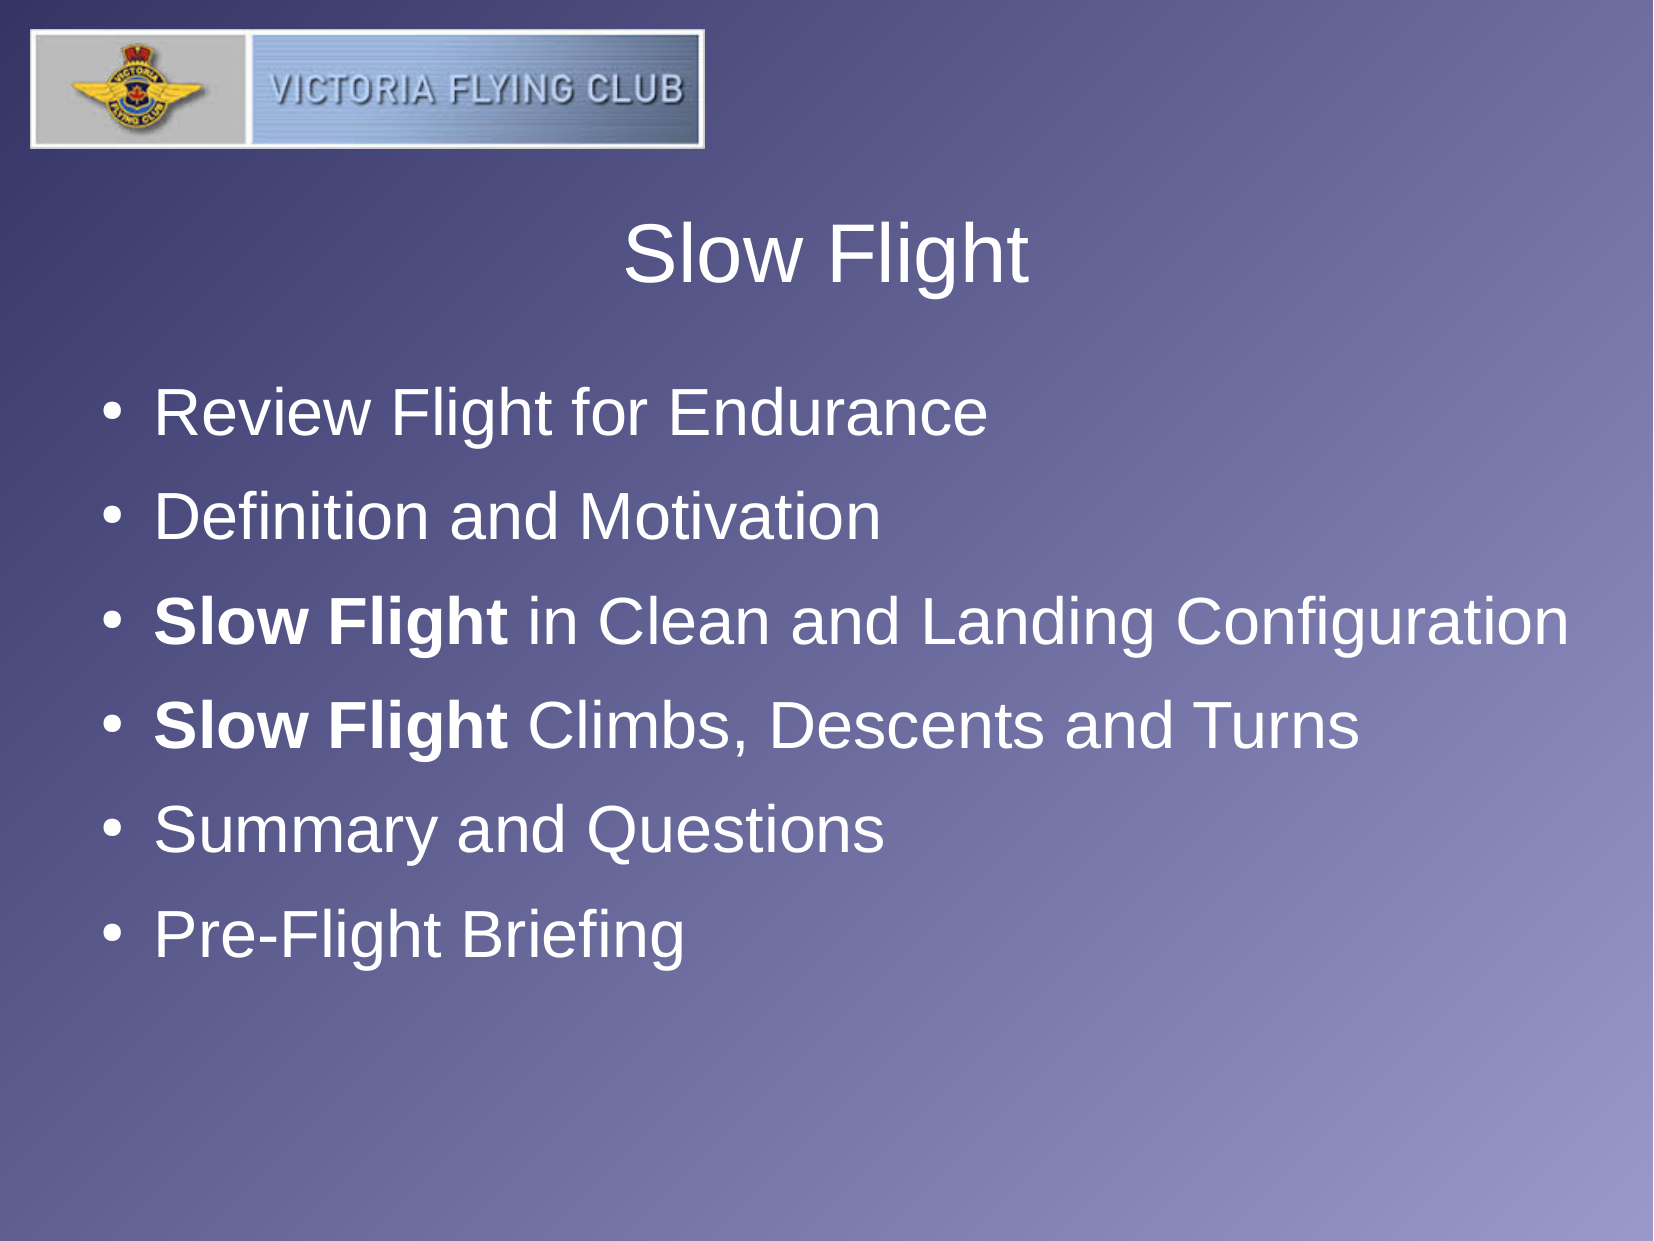

# Slow Flight
Review Flight for Endurance
Definition and Motivation
Slow Flight in Clean and Landing Configuration
Slow Flight Climbs, Descents and Turns
Summary and Questions
Pre-Flight Briefing